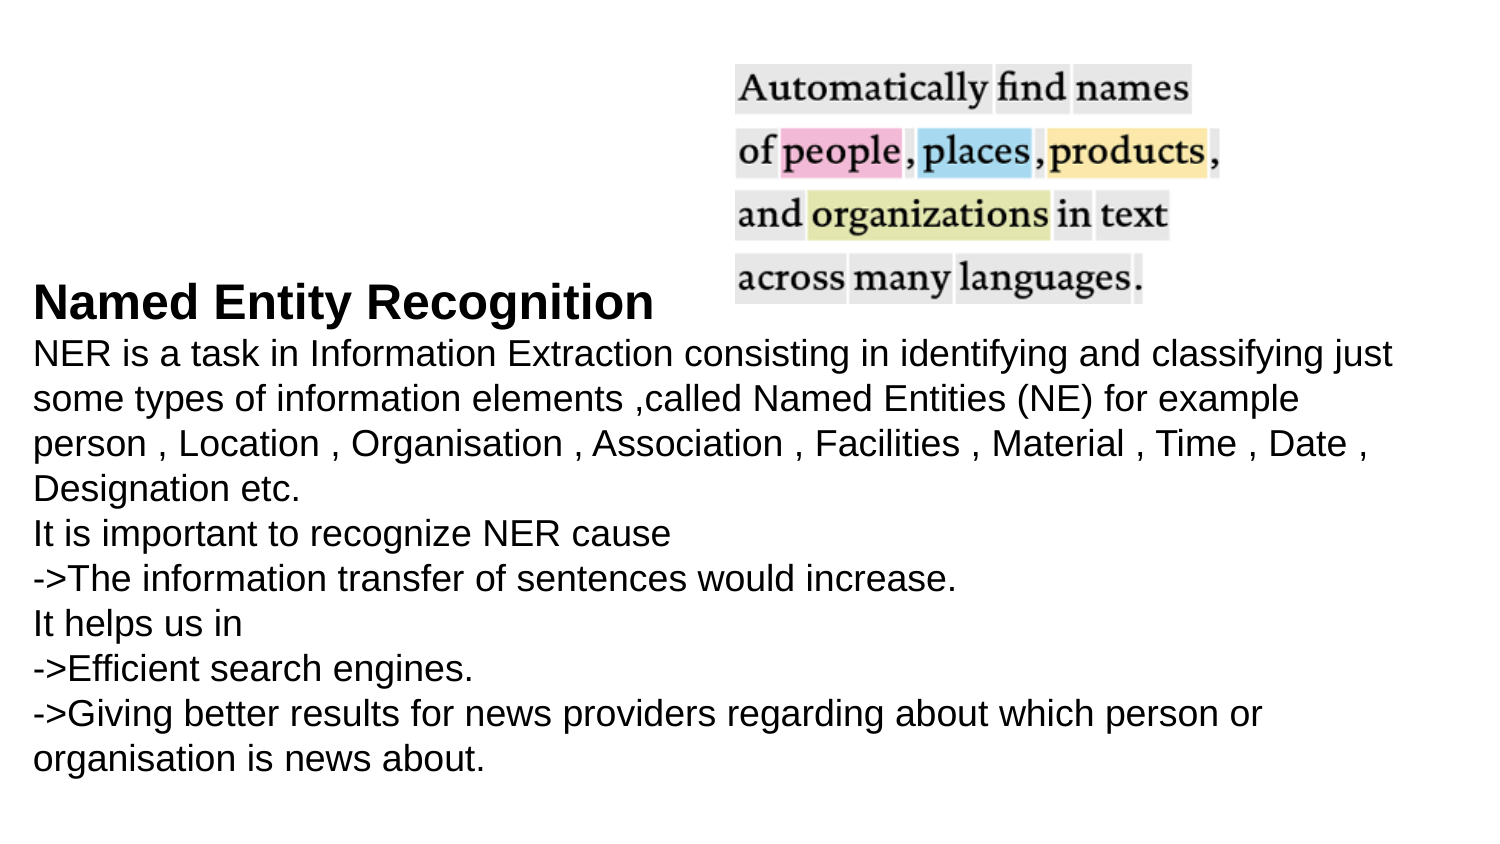

Named Entity Recognition
NER is a task in Information Extraction consisting in identifying and classifying just some types of information elements ,called Named Entities (NE) for example person , Location , Organisation , Association , Facilities , Material , Time , Date , Designation etc.
It is important to recognize NER cause
->The information transfer of sentences would increase.
It helps us in
->Efficient search engines.
->Giving better results for news providers regarding about which person or organisation is news about.